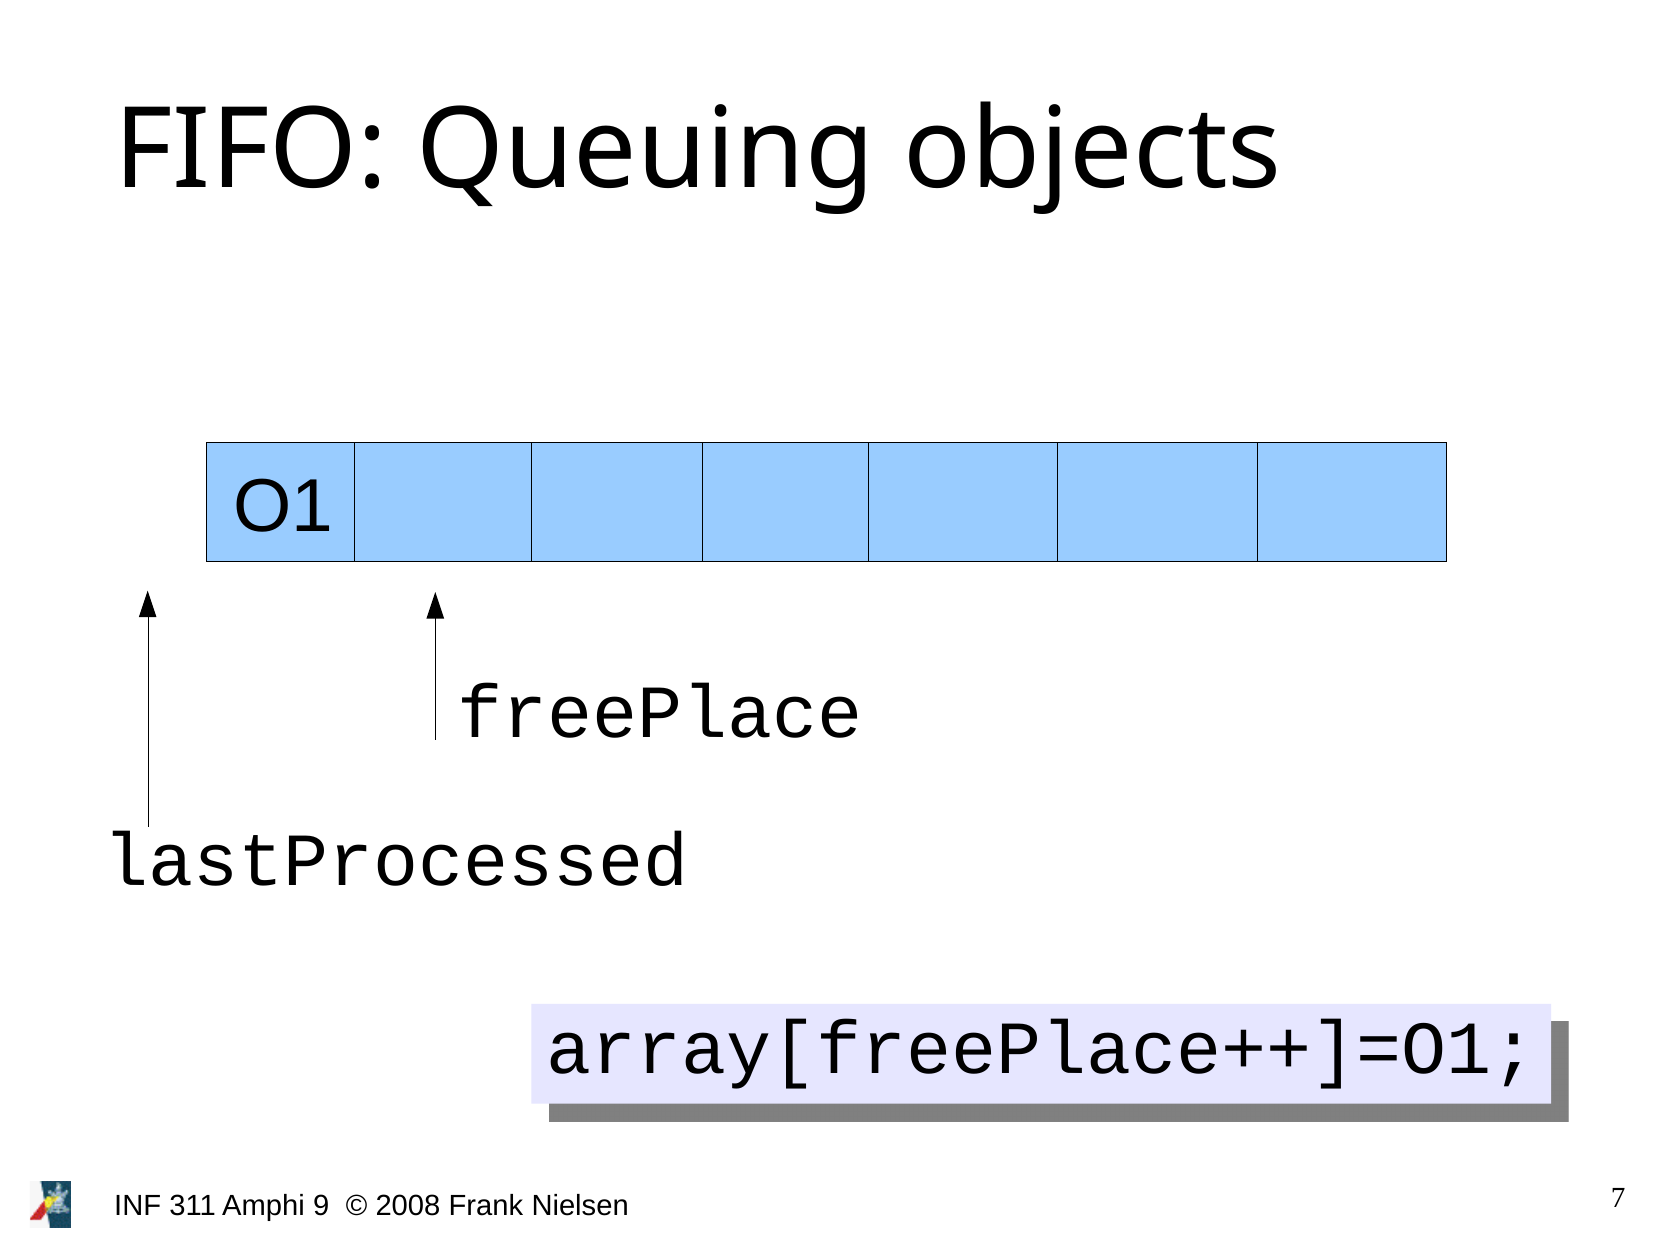

FIFO: Queuing objects
O1
freePlace
lastProcessed
array[freePlace++]=O1;